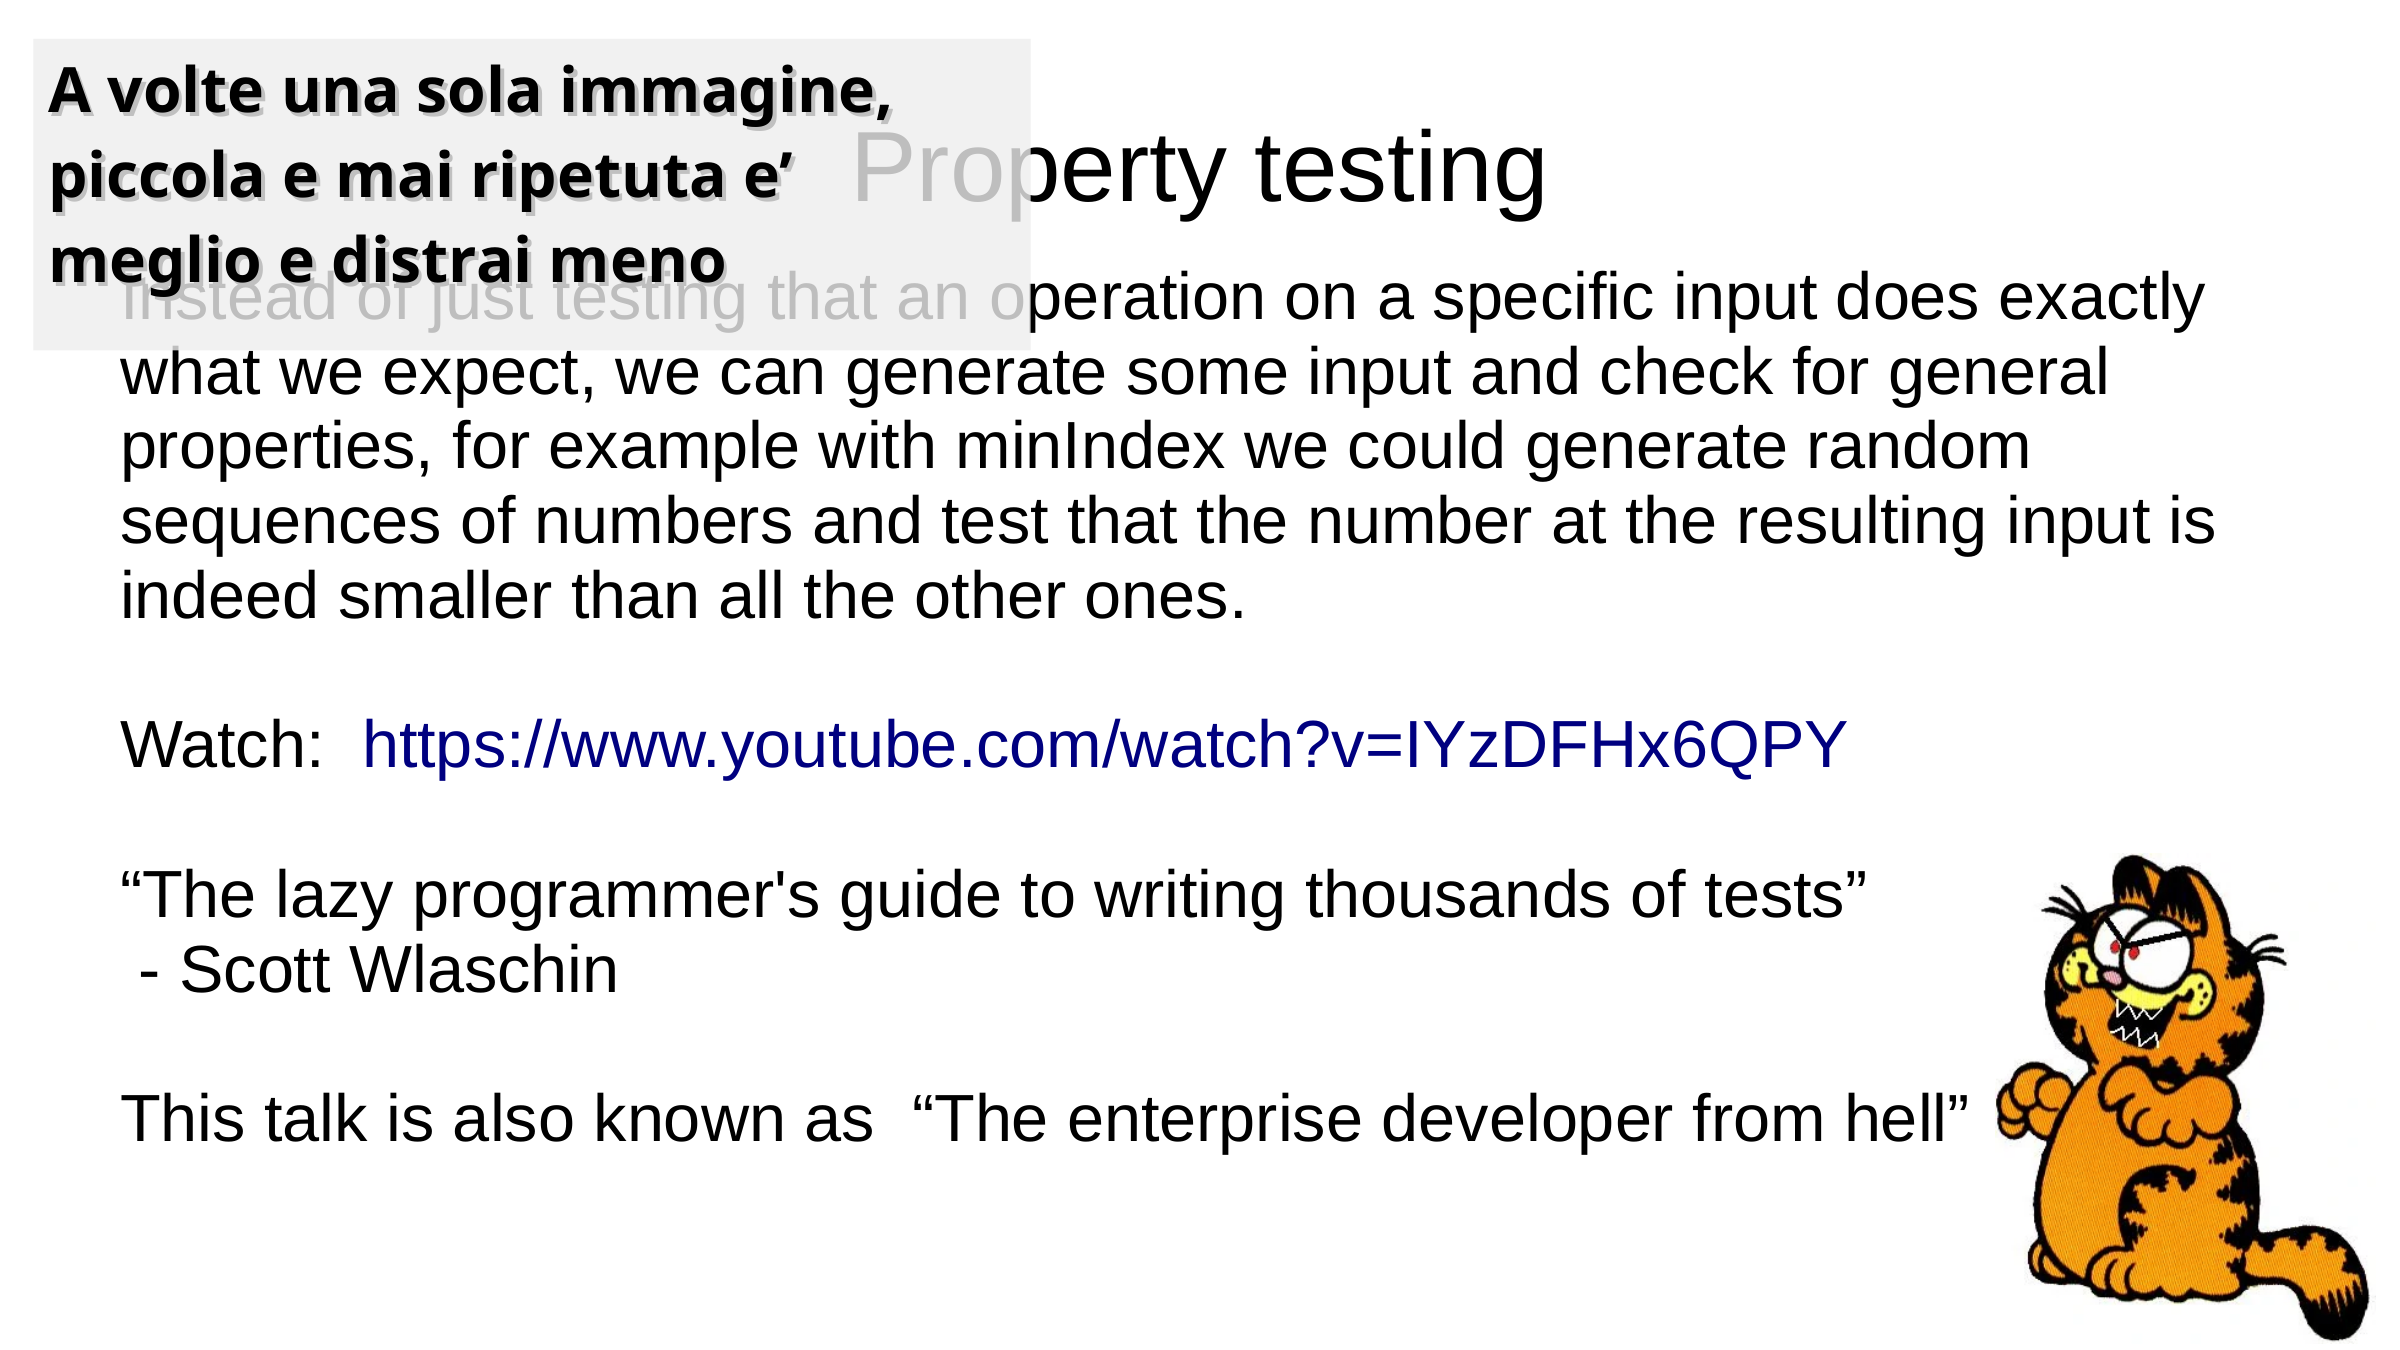

A volte una sola immagine,
piccola e mai ripetuta e’
meglio e distrai meno
# Property testing
Instead of just testing that an operation on a specific input does exactly what we expect, we can generate some input and check for general properties, for example with minIndex we could generate random sequences of numbers and test that the number at the resulting input is indeed smaller than all the other ones.
Watch: https://www.youtube.com/watch?v=IYzDFHx6QPY
“The lazy programmer's guide to writing thousands of tests”
 - Scott Wlaschin
This talk is also known as “The enterprise developer from hell”